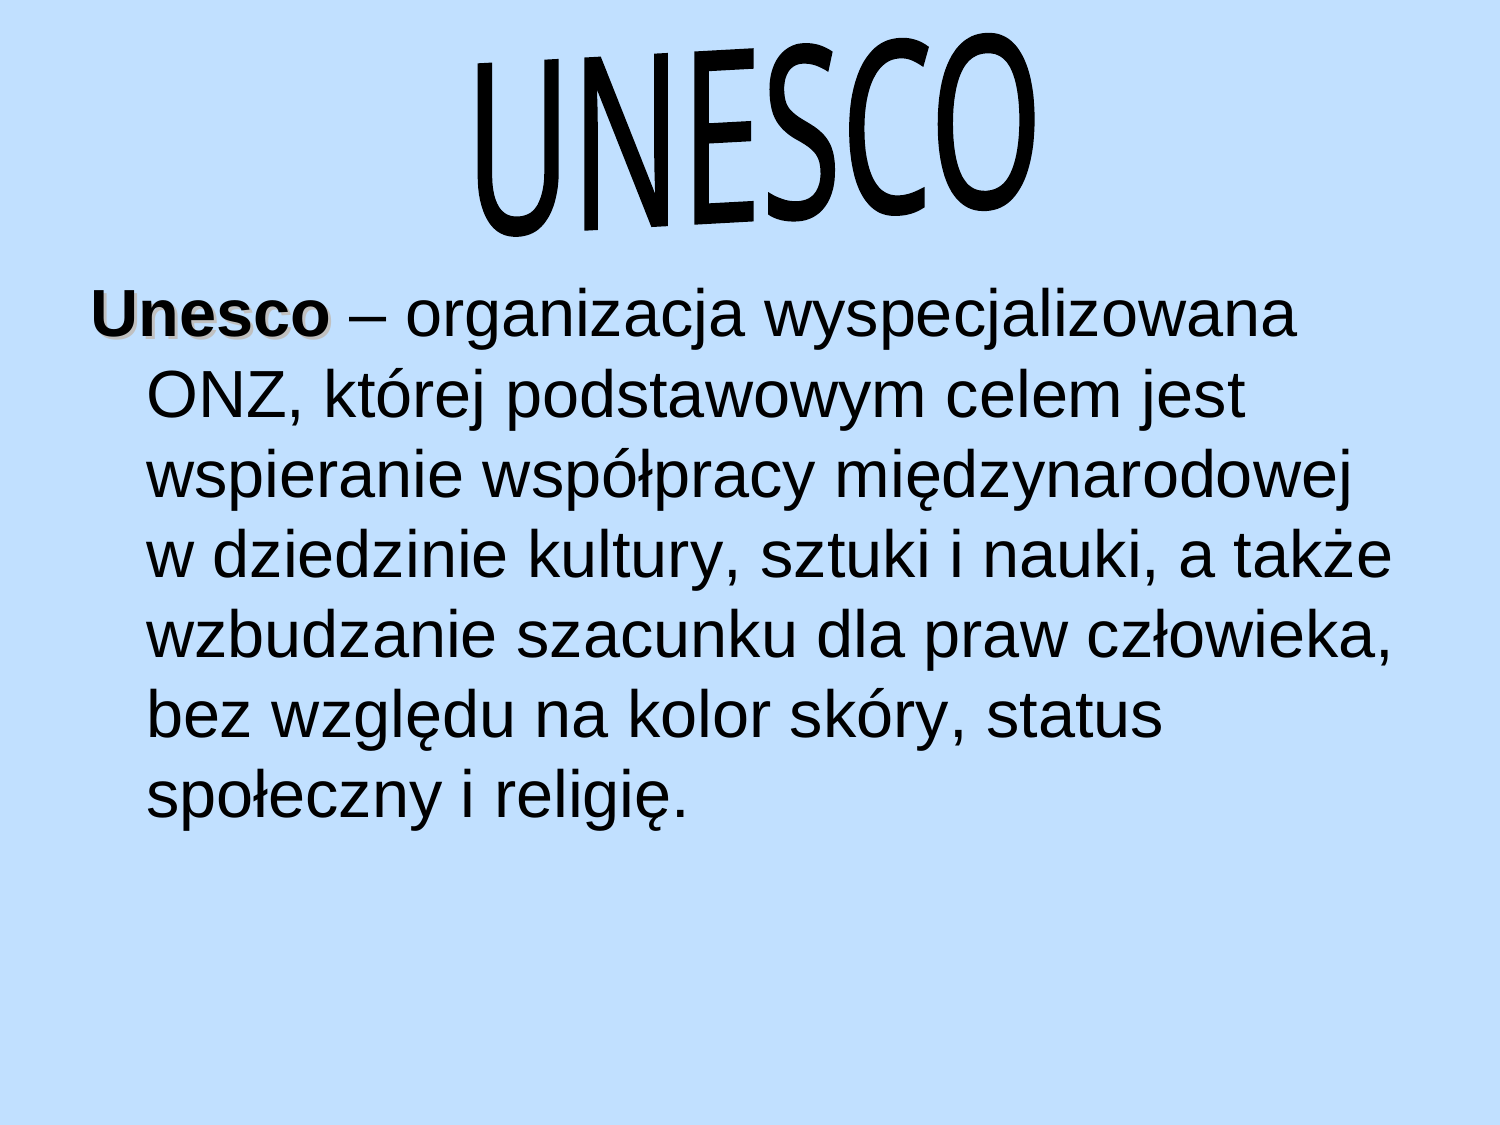

UNESCO
# Unesco – organizacja wyspecjalizowana ONZ, której podstawowym celem jest wspieranie współpracy międzynarodowej w dziedzinie kultury, sztuki i nauki, a także wzbudzanie szacunku dla praw człowieka, bez względu na kolor skóry, status społeczny i religię.